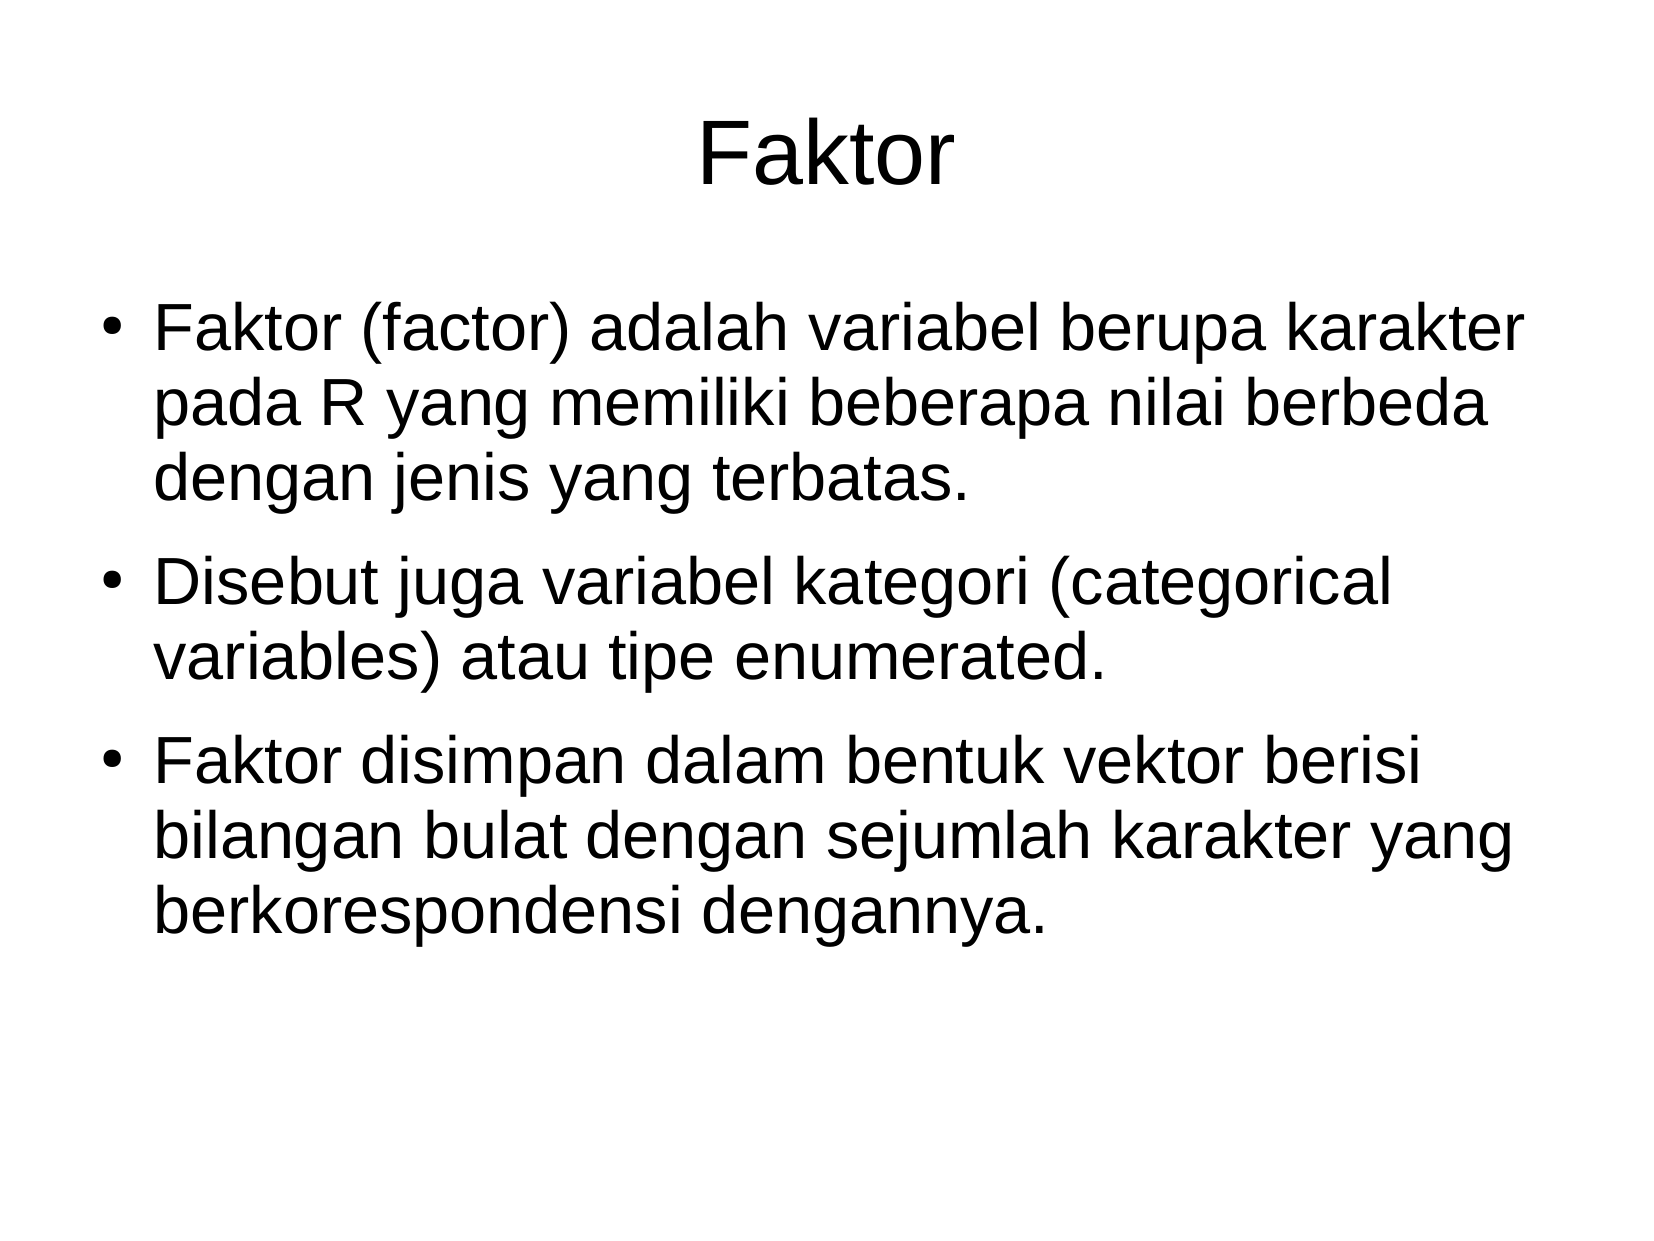

# Faktor
Faktor (factor) adalah variabel berupa karakter pada R yang memiliki beberapa nilai berbeda dengan jenis yang terbatas.
Disebut juga variabel kategori (categorical variables) atau tipe enumerated.
Faktor disimpan dalam bentuk vektor berisi bilangan bulat dengan sejumlah karakter yang berkorespondensi dengannya.